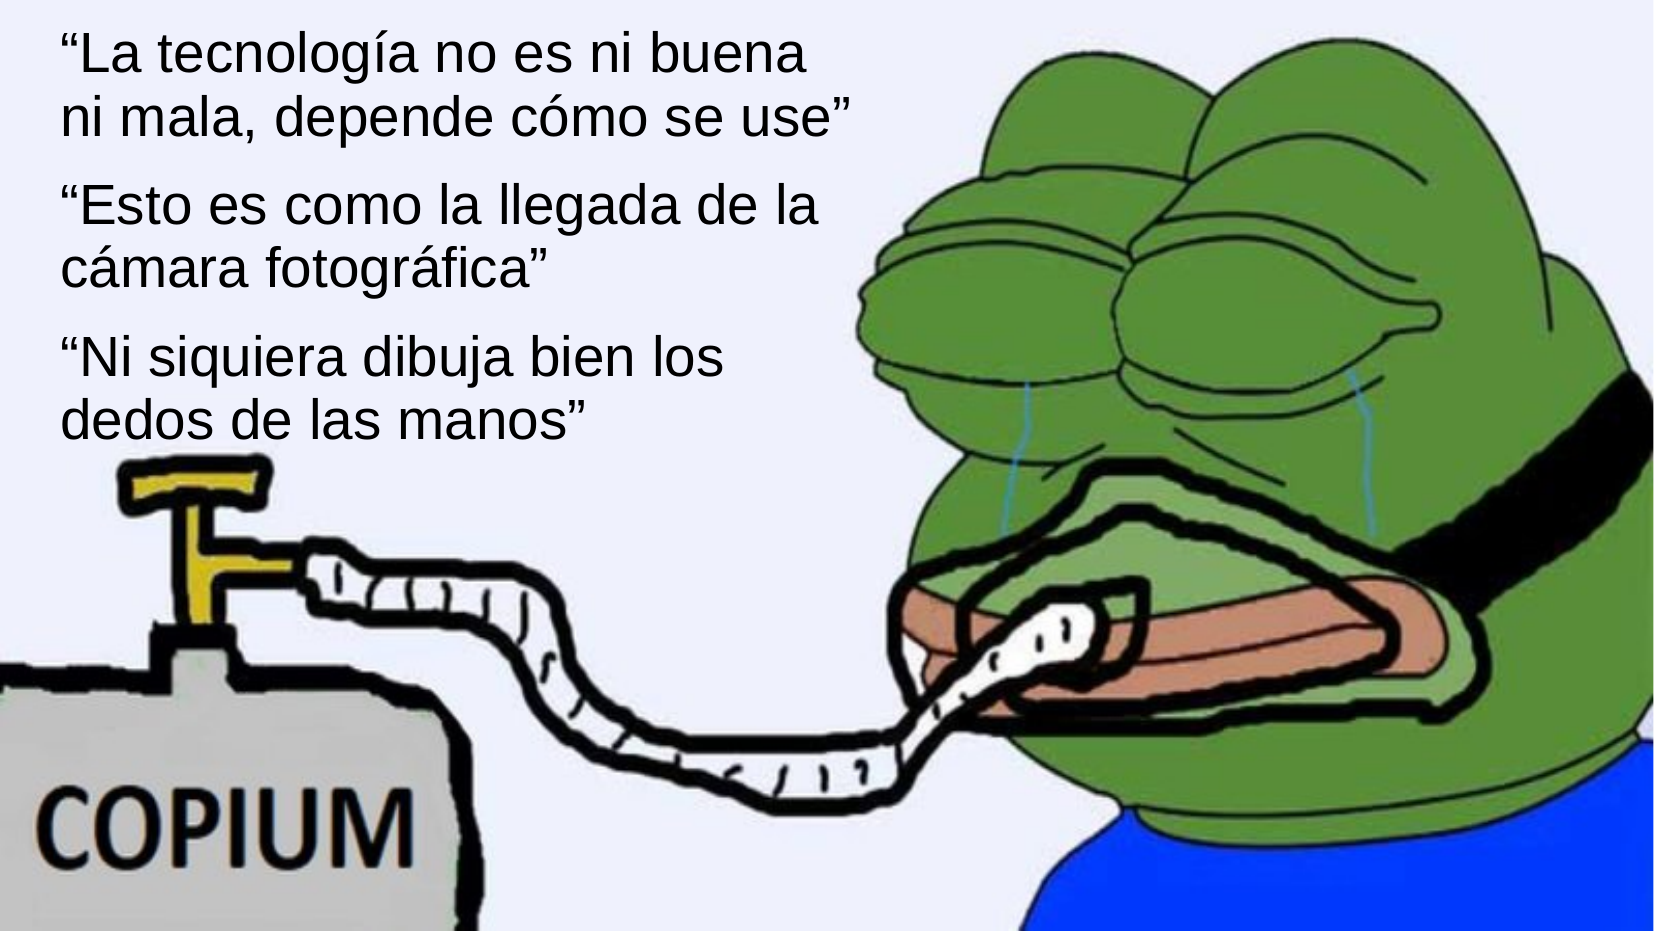

# “La tecnología no es ni buena ni mala, depende cómo se use”
“Esto es como la llegada de la cámara fotográfica”
“Ni siquiera dibuja bien los dedos de las manos”